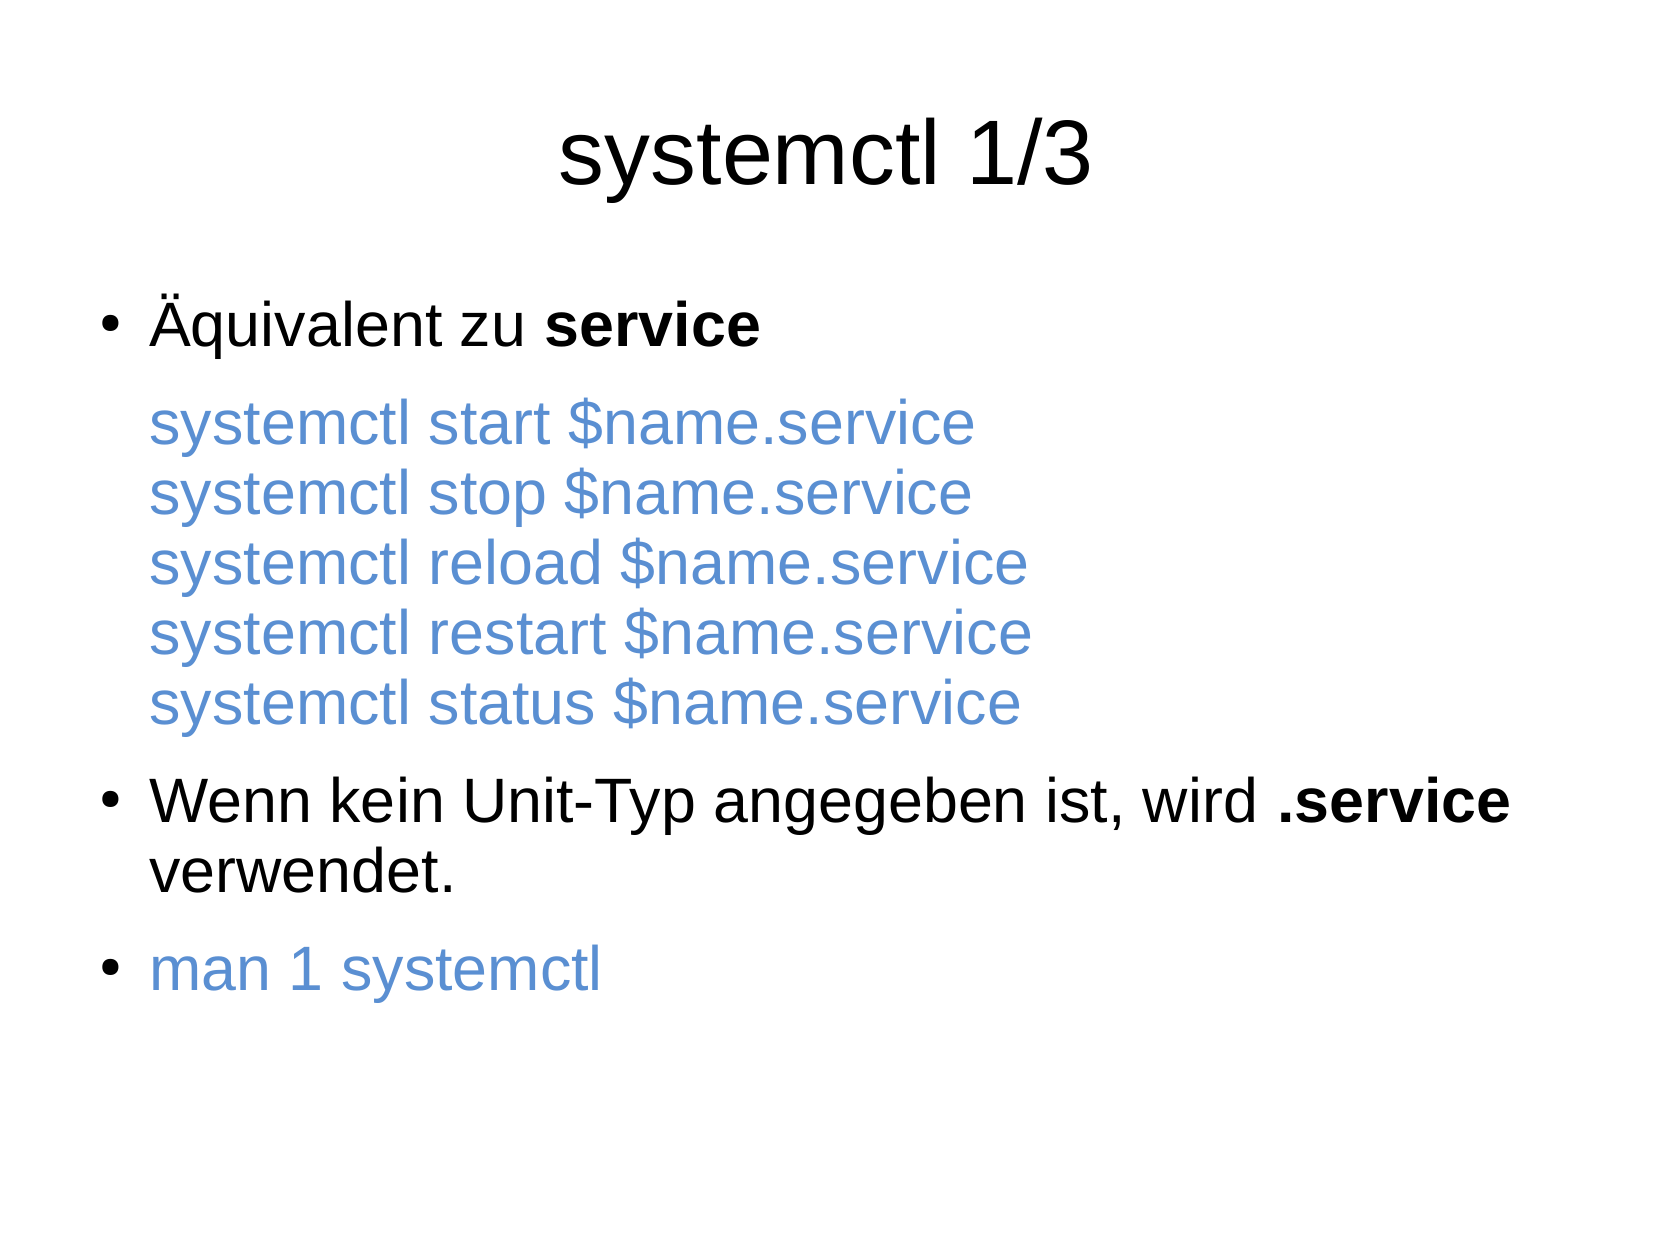

# systemctl 1/3
Äquivalent zu service
systemctl start $name.service
systemctl stop $name.service
systemctl reload $name.service
systemctl restart $name.service
systemctl status $name.service
Wenn kein Unit-Typ angegeben ist, wird .service verwendet.
man 1 systemctl